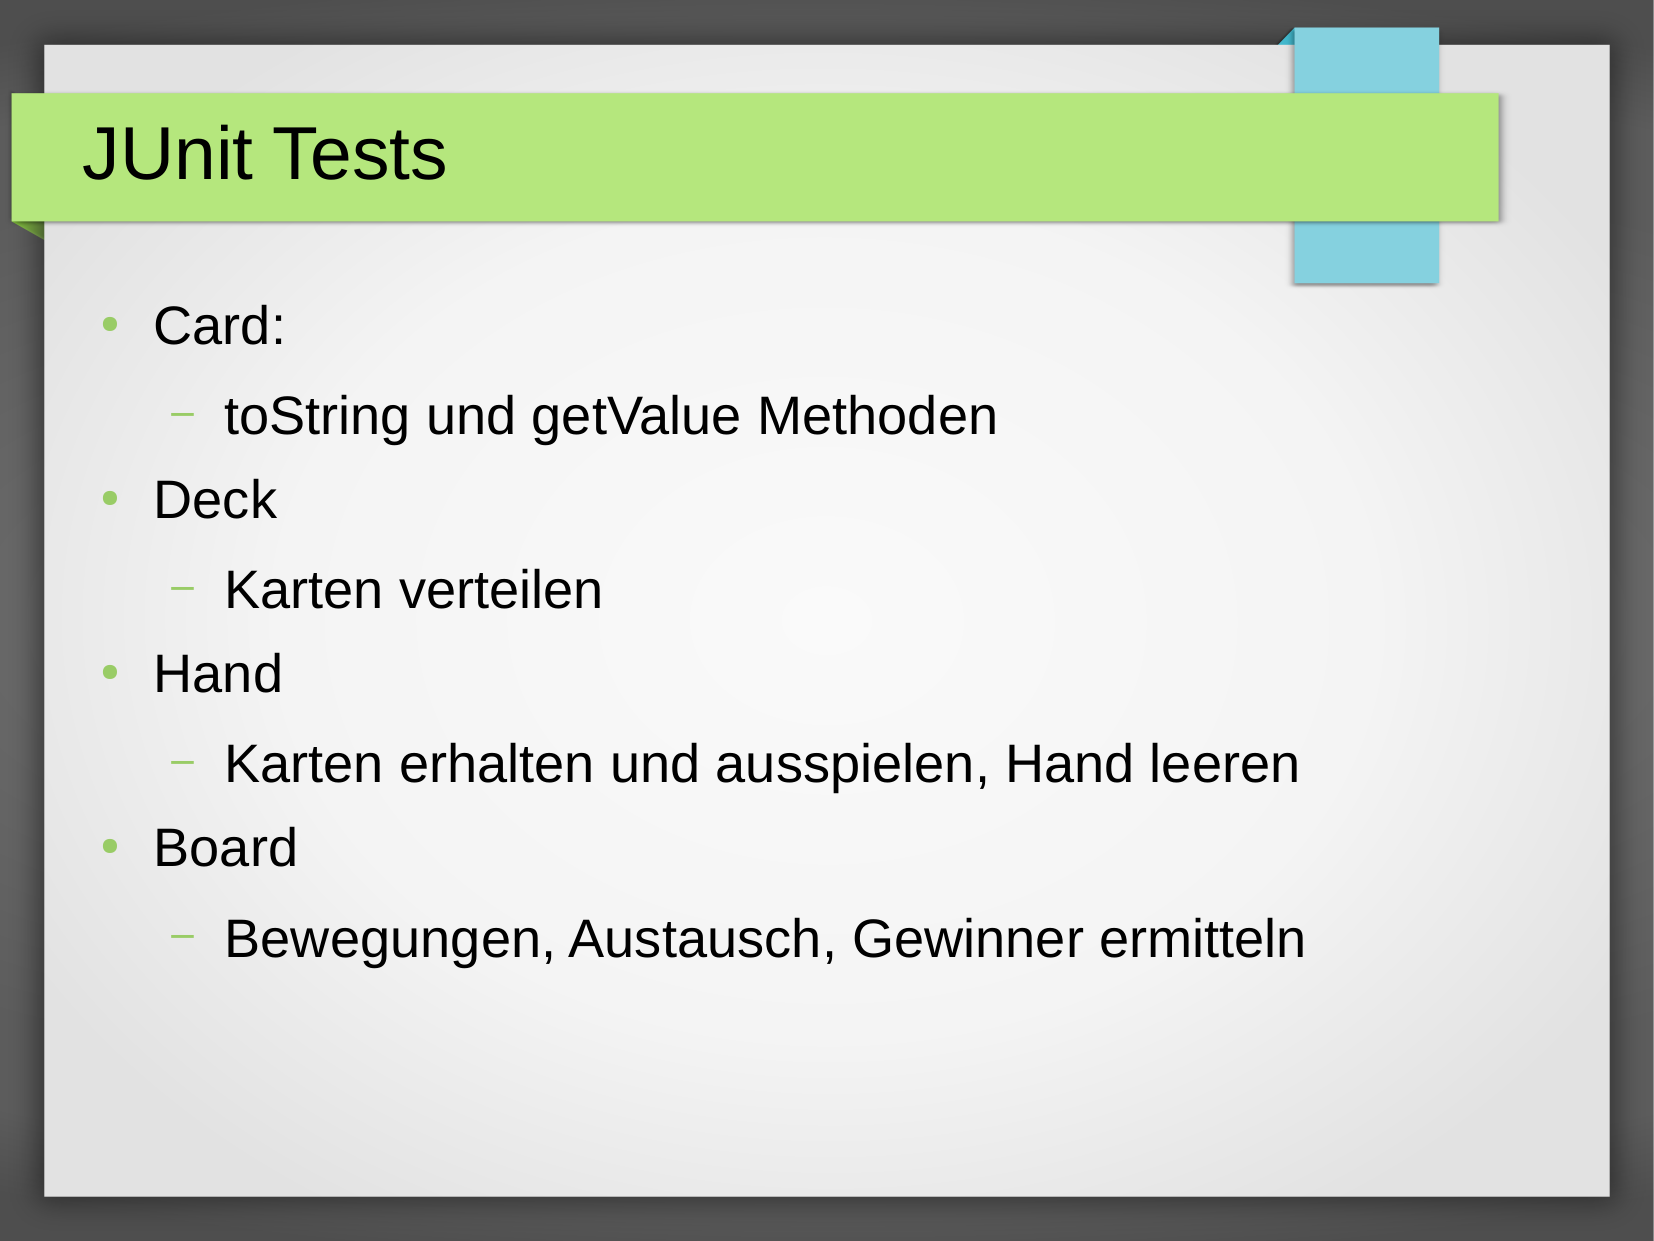

# JUnit Tests
Card:
toString und getValue Methoden
Deck
Karten verteilen
Hand
Karten erhalten und ausspielen, Hand leeren
Board
Bewegungen, Austausch, Gewinner ermitteln